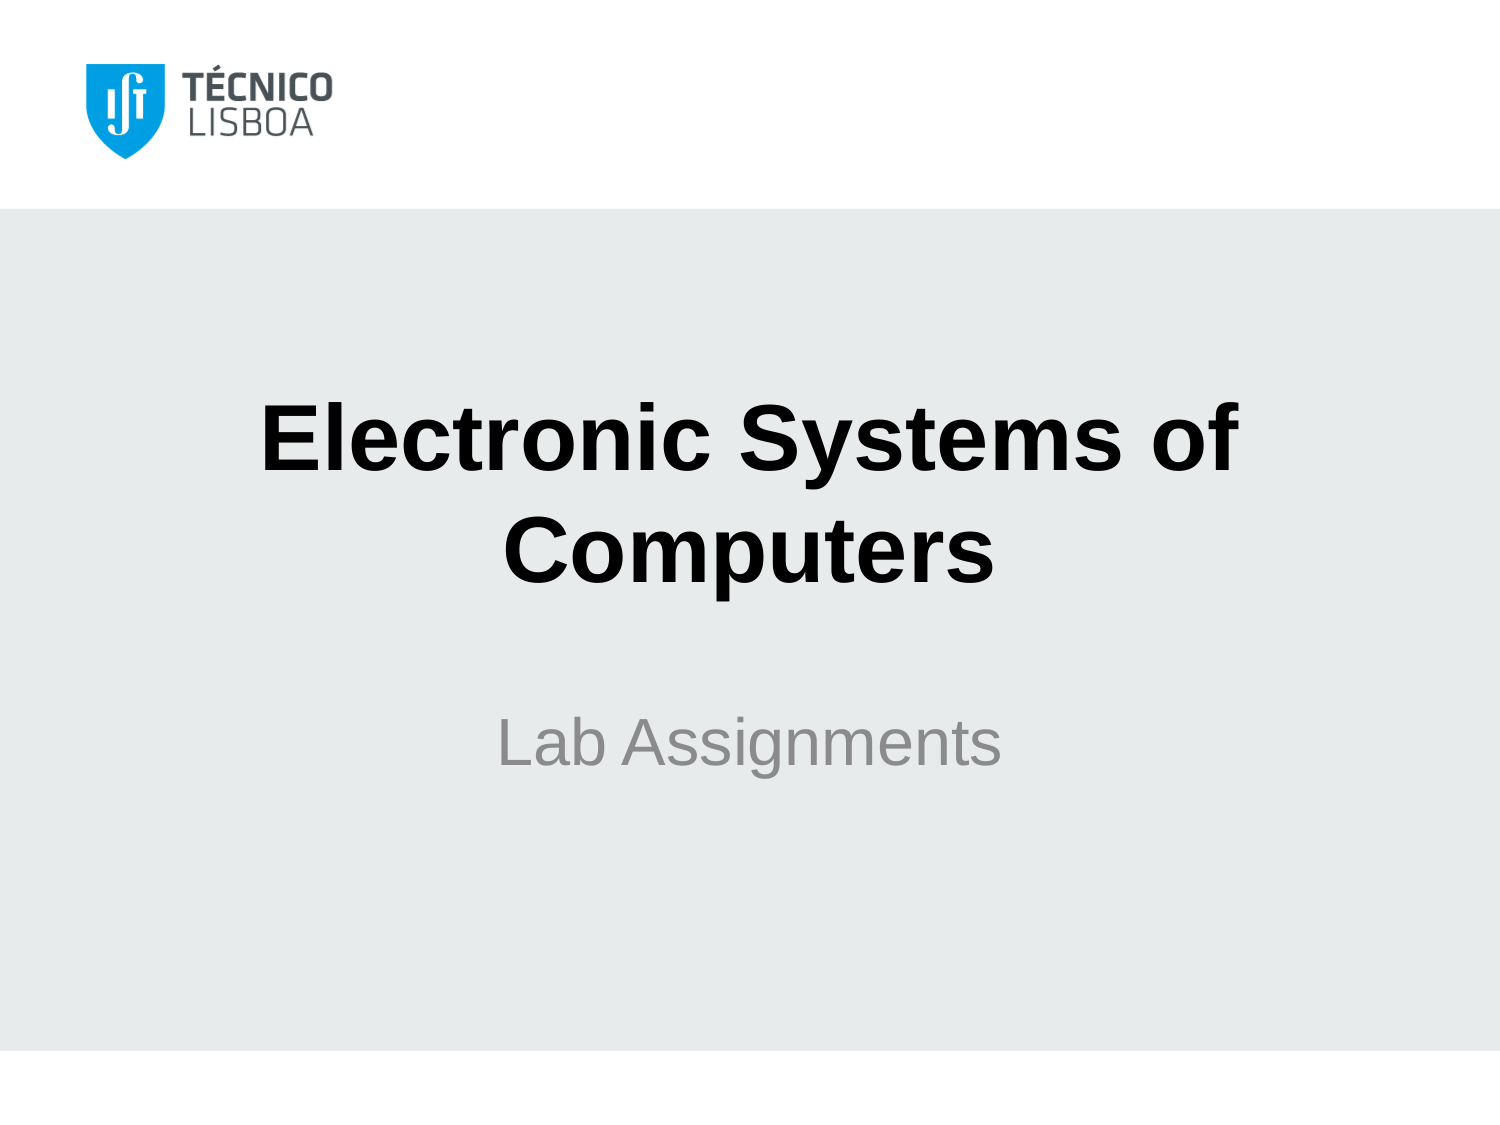

Electronic Systems of Computers
# Lab Assignments